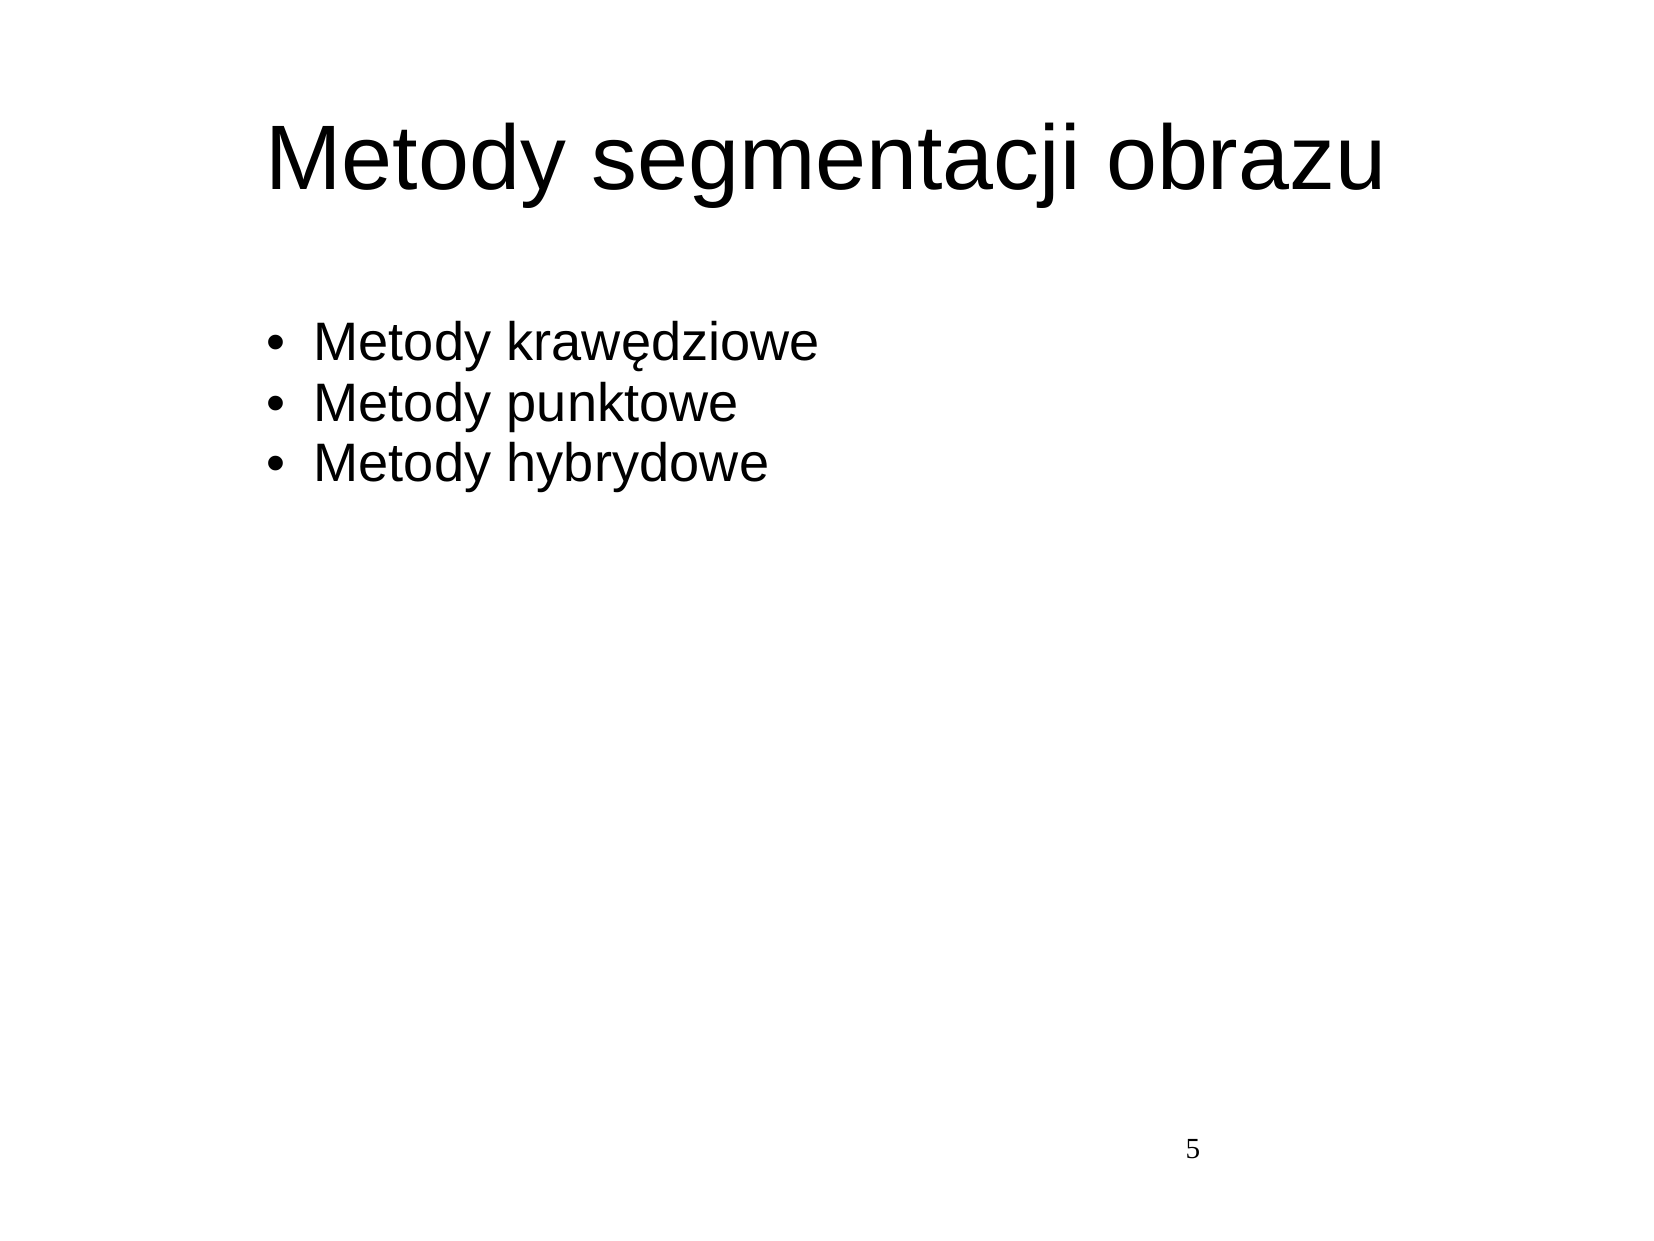

# Metody segmentacji obrazu
Metody krawędziowe
Metody punktowe
Metody hybrydowe
5